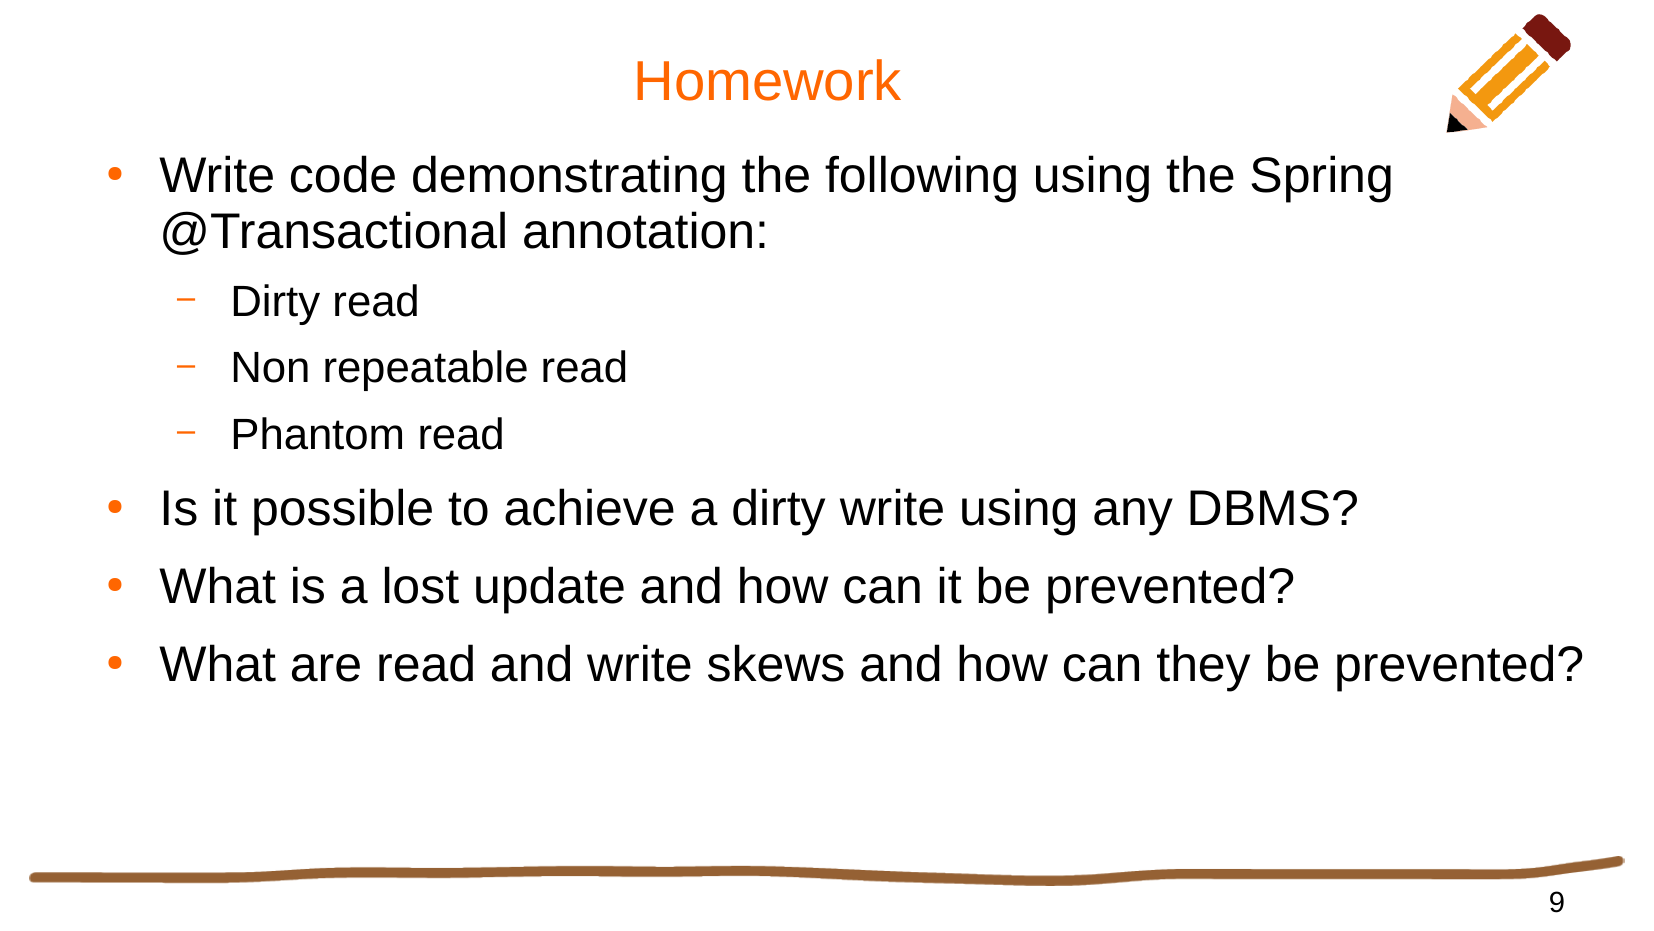

# Homework
Write code demonstrating the following using the Spring @Transactional annotation:
Dirty read
Non repeatable read
Phantom read
Is it possible to achieve a dirty write using any DBMS?
What is a lost update and how can it be prevented?
What are read and write skews and how can they be prevented?
9